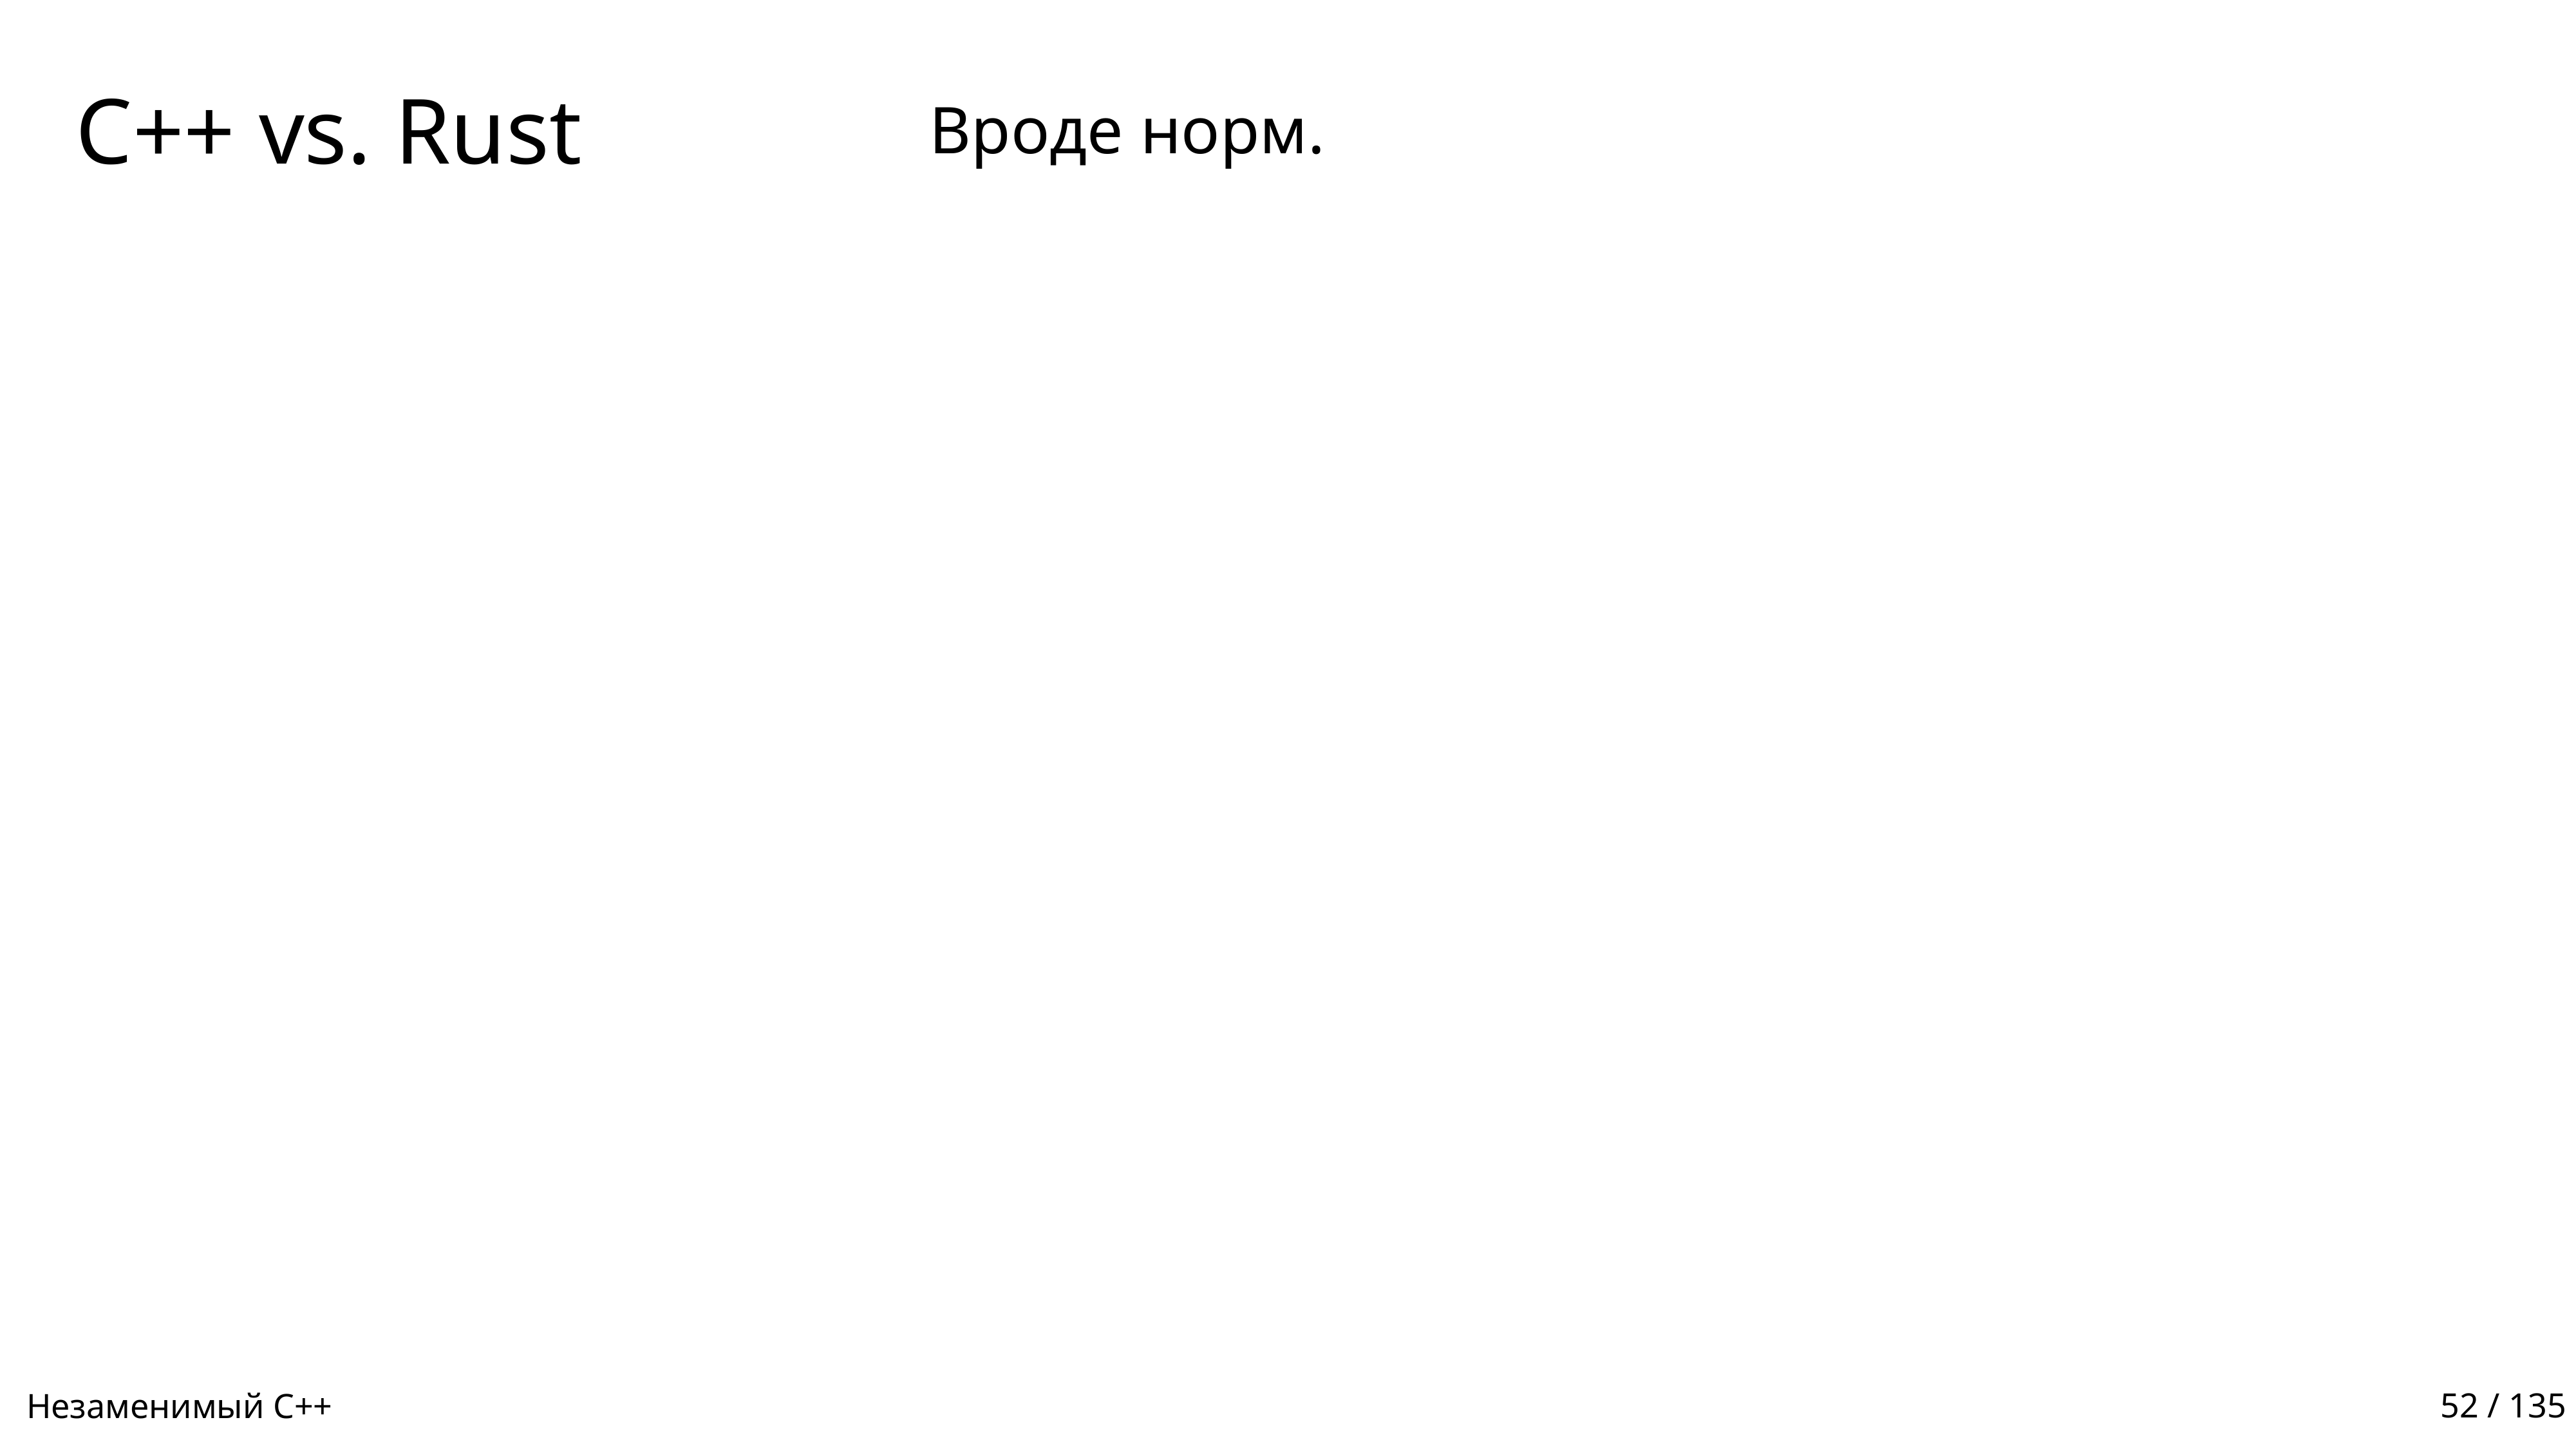

# C++ vs. Rust
Вроде норм.
Незаменимый C++